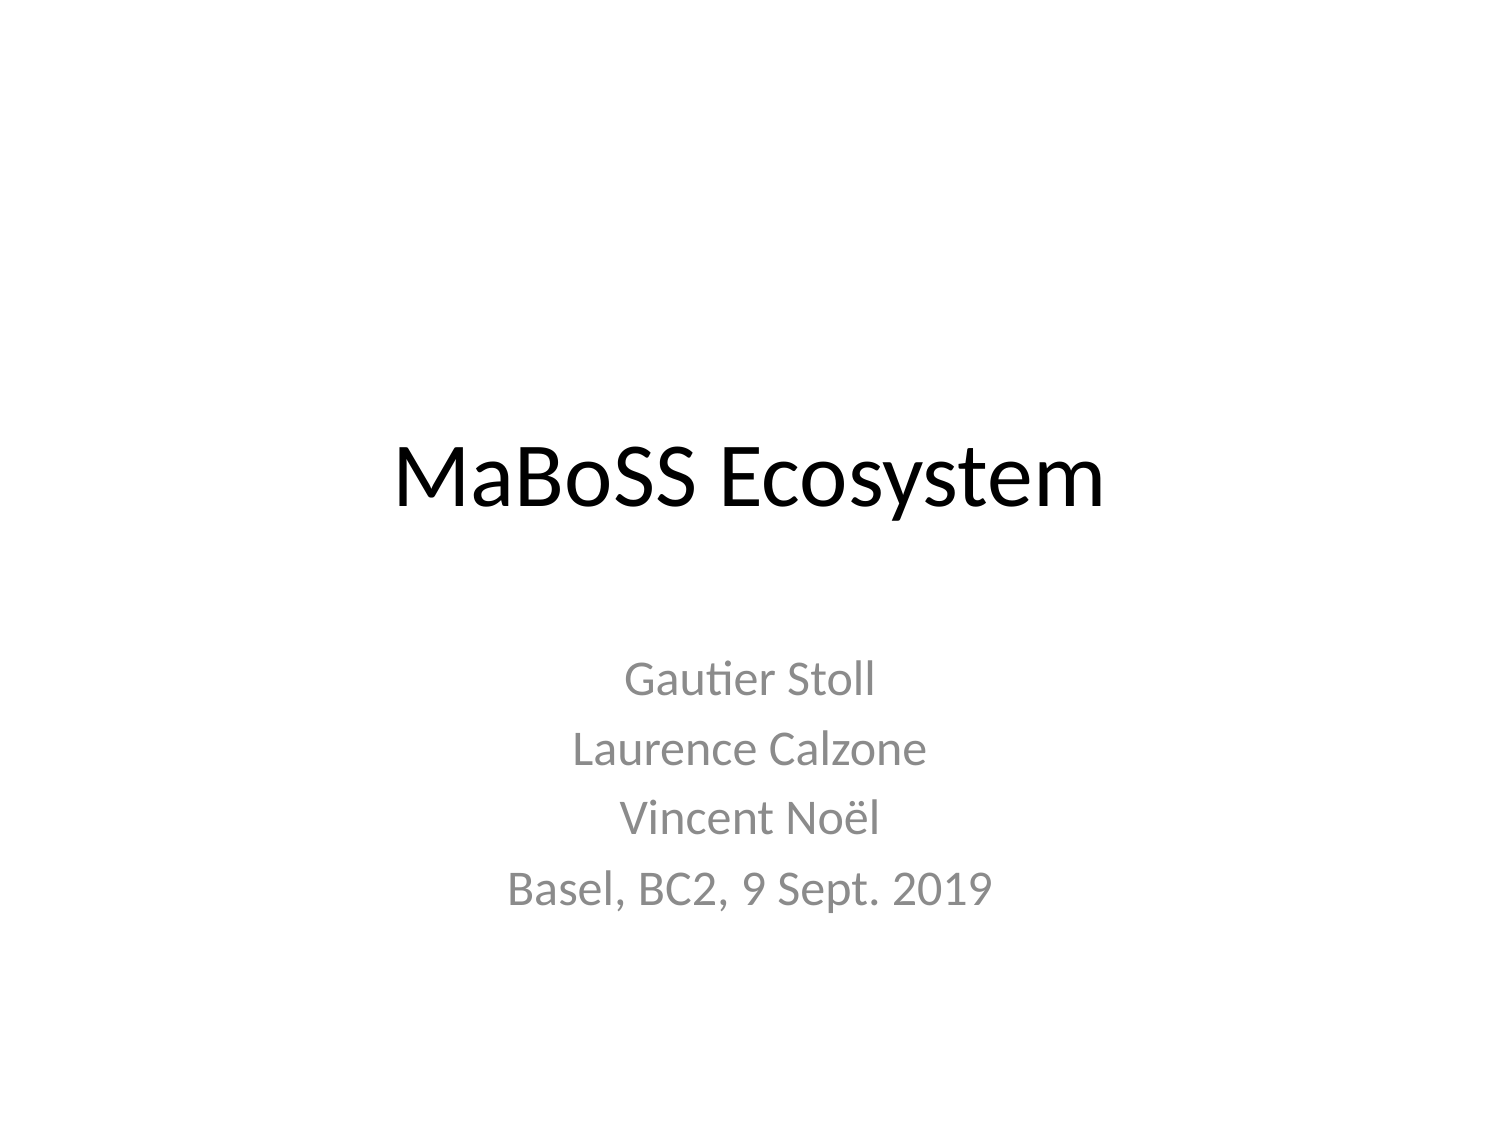

# MaBoSS Ecosystem
Gautier Stoll
Laurence Calzone
Vincent Noël
Basel, BC2, 9 Sept. 2019